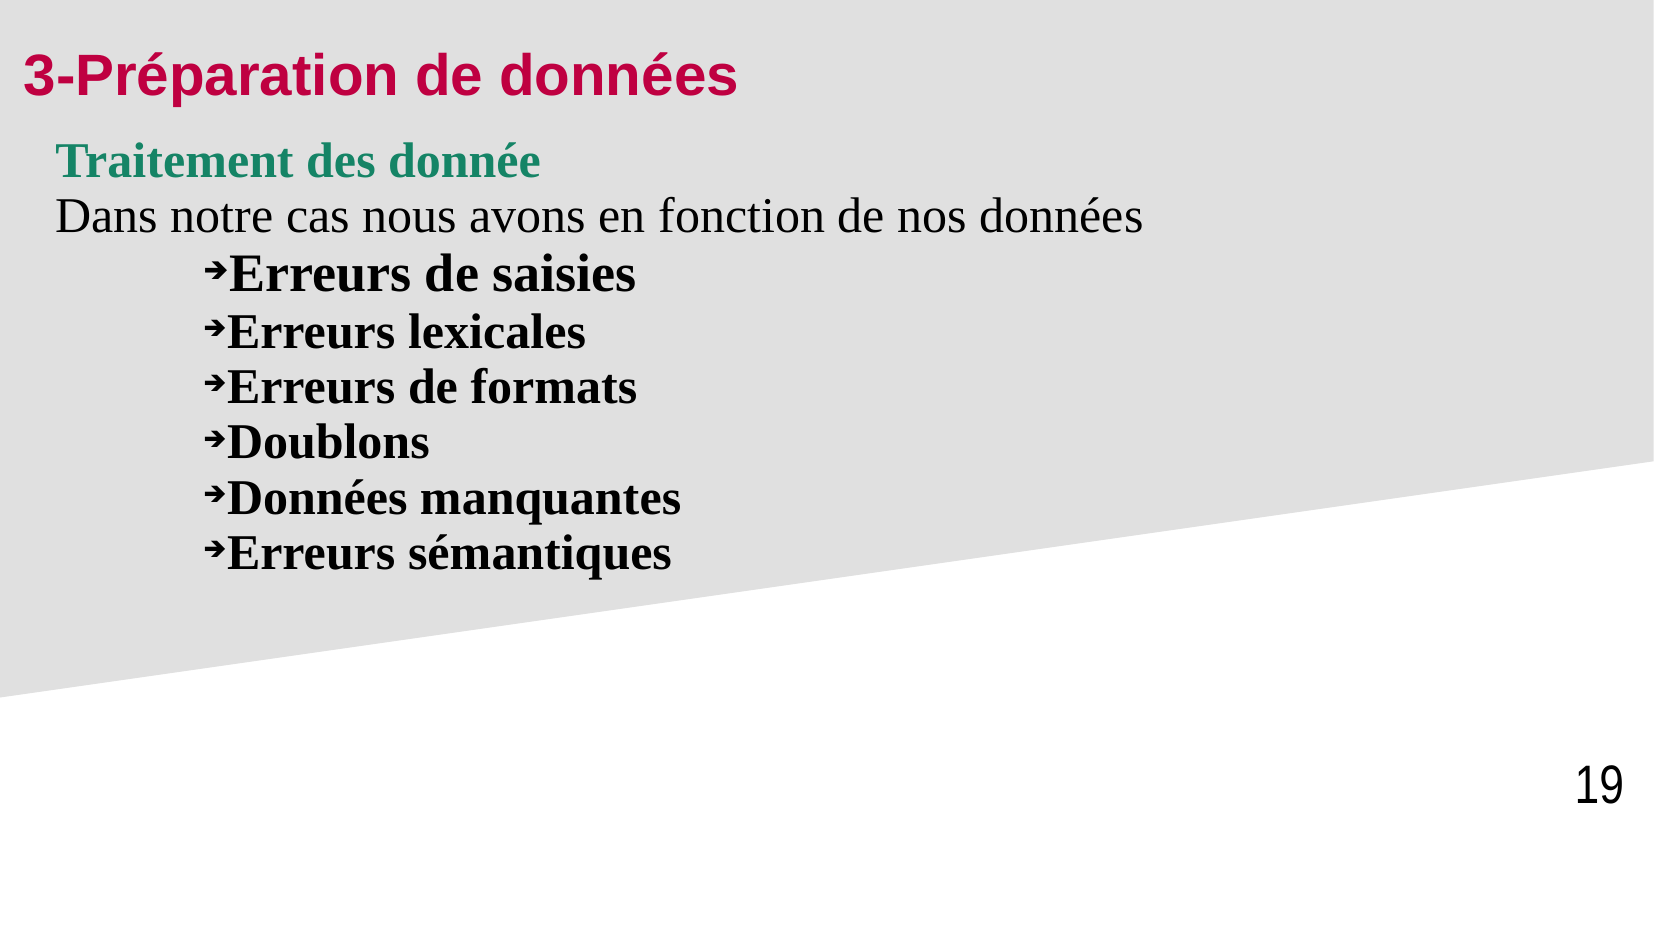

# 3-Préparation de données
Traitement des donnée
Dans notre cas nous avons en fonction de nos données
Erreurs de saisies
Erreurs lexicales
Erreurs de formats
Doublons
Données manquantes
Erreurs sémantiques
19